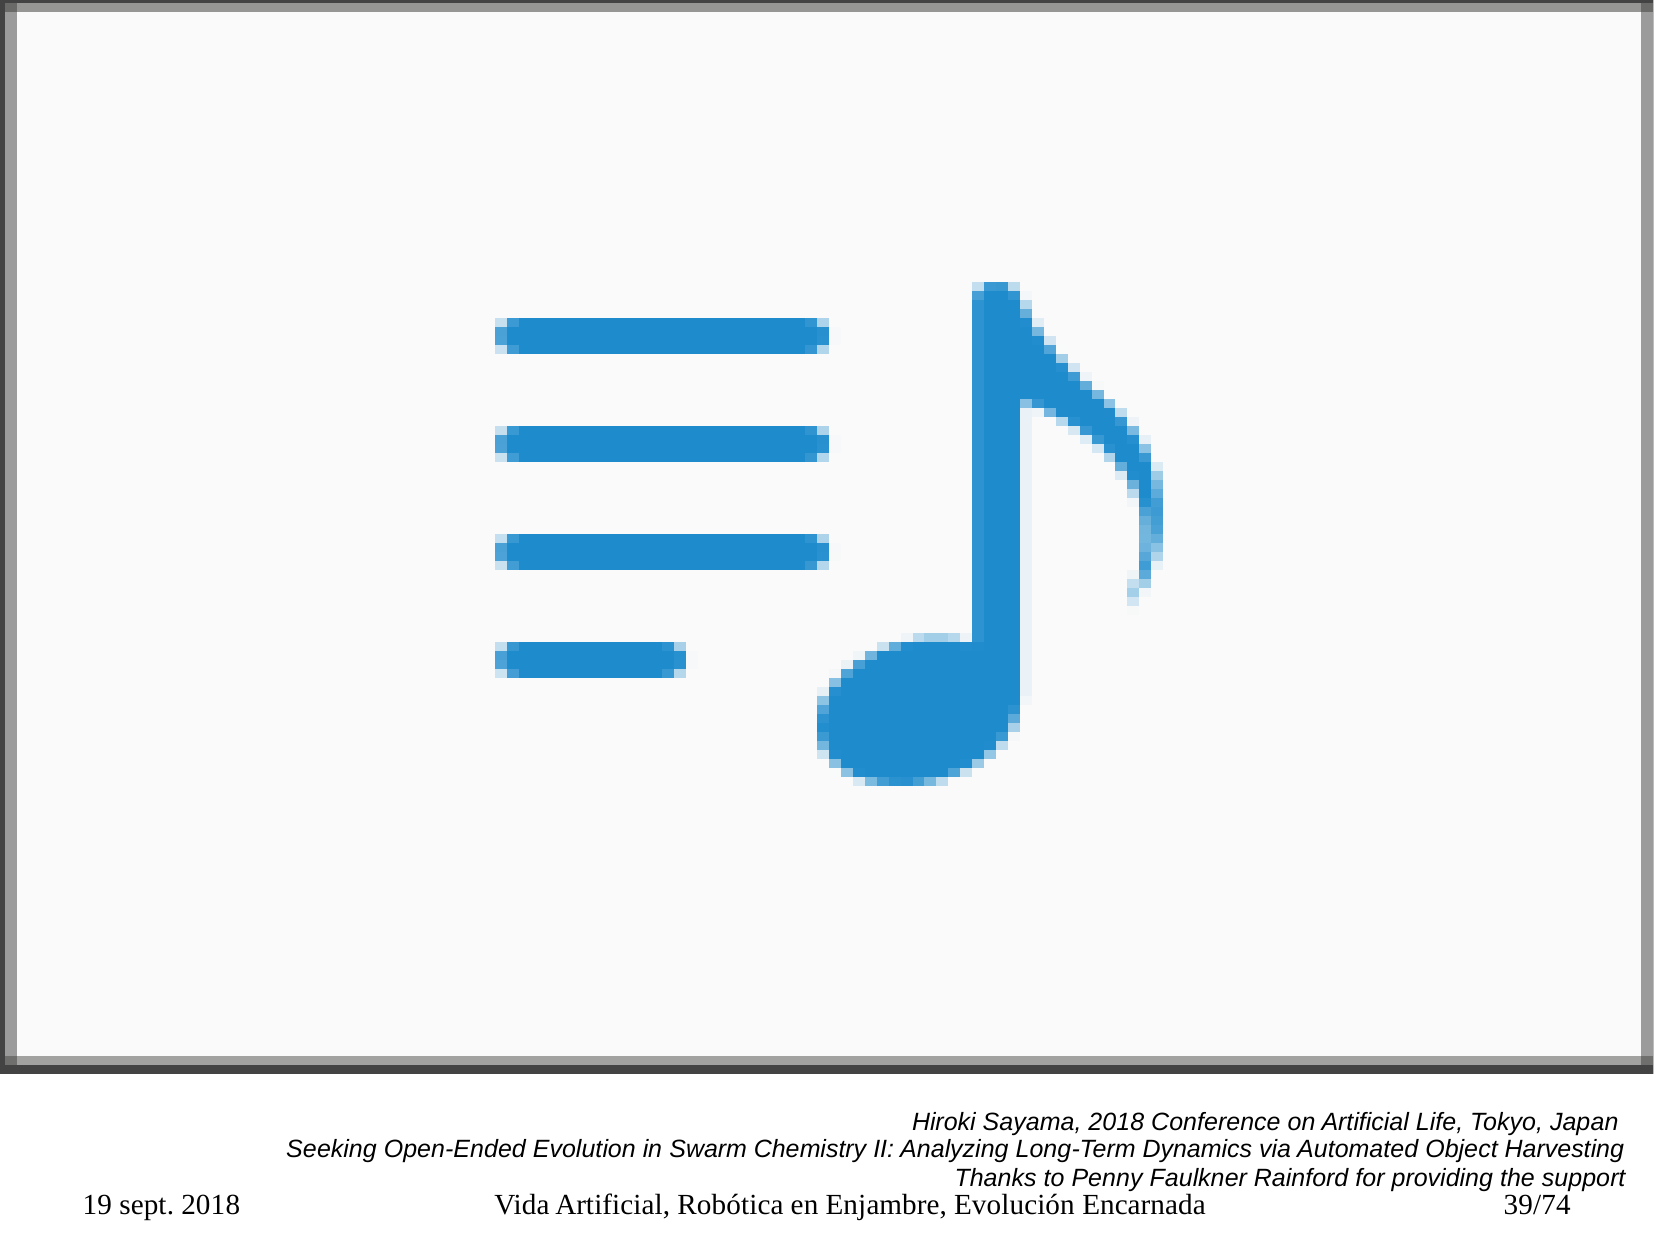

Hiroki Sayama, 2018 Conference on Artificial Life, Tokyo, Japan
Seeking Open-Ended Evolution in Swarm Chemistry II: Analyzing Long-Term Dynamics via Automated Object Harvesting
Thanks to Penny Faulkner Rainford for providing the support
19 sept. 2018
Vida Artificial, Robótica en Enjambre, Evolución Encarnada
39